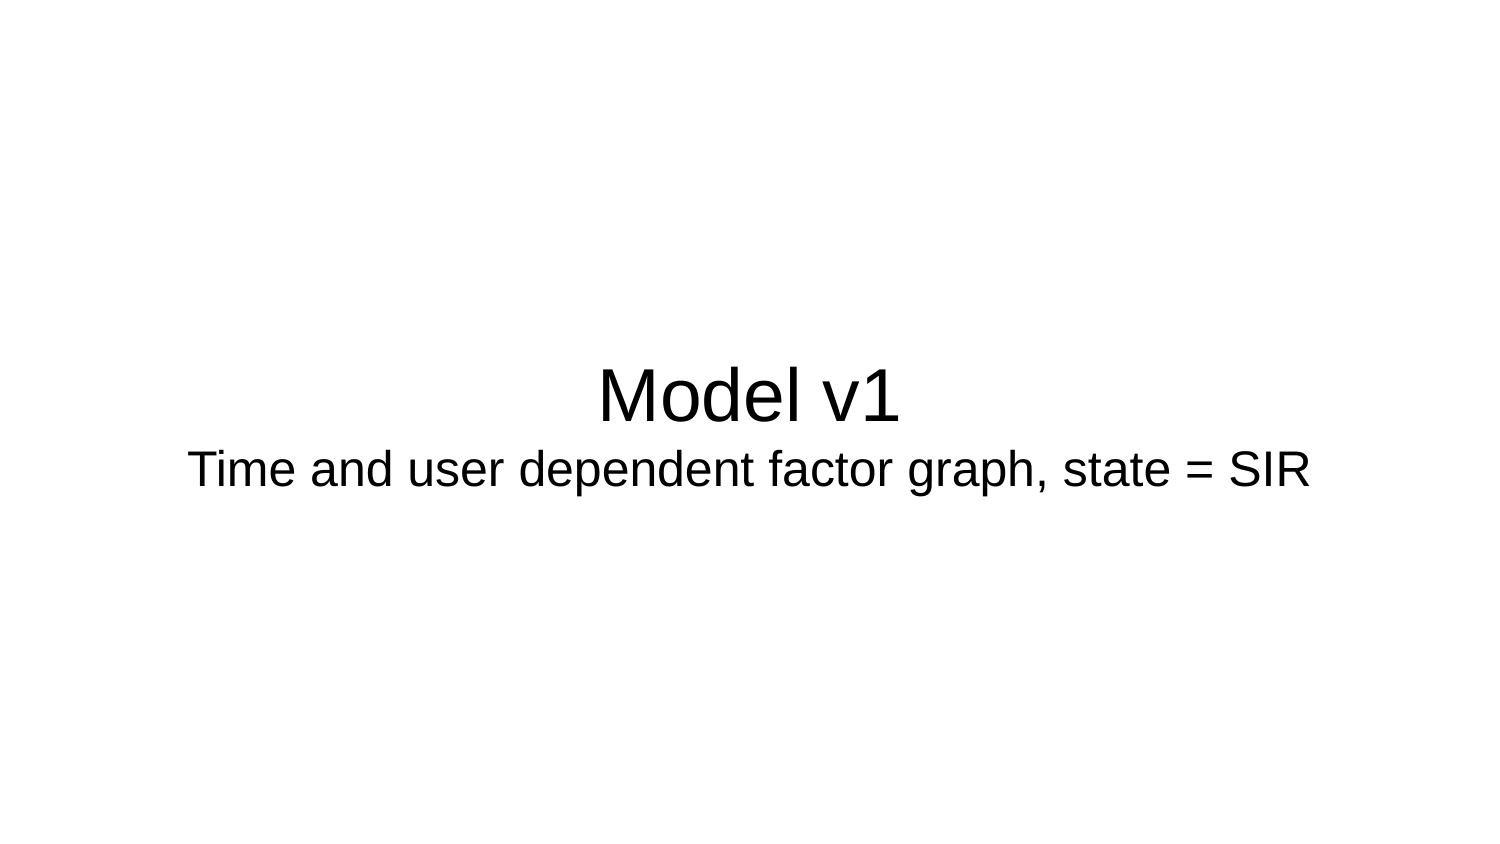

# Model v1 Time and user dependent factor graph, state = SIR